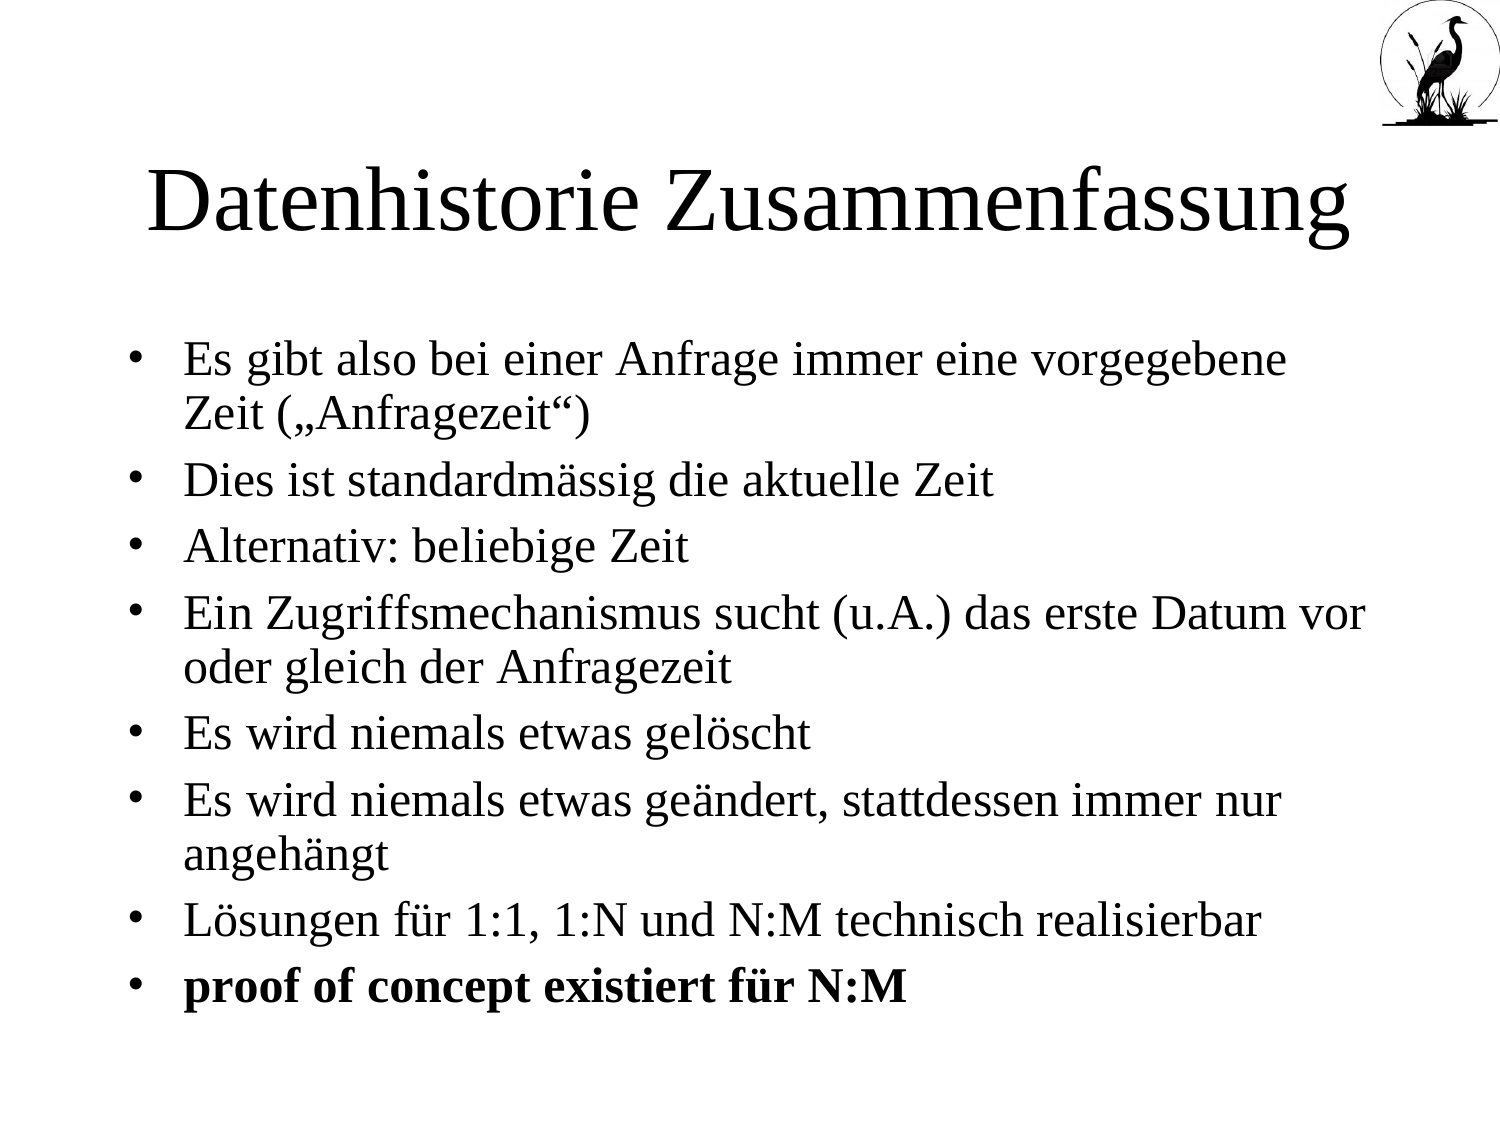

# Datenhistorie Zusammenfassung
Es gibt also bei einer Anfrage immer eine vorgegebene Zeit („Anfragezeit“)
Dies ist standardmässig die aktuelle Zeit
Alternativ: beliebige Zeit
Ein Zugriffsmechanismus sucht (u.A.) das erste Datum vor oder gleich der Anfragezeit
Es wird niemals etwas gelöscht
Es wird niemals etwas geändert, stattdessen immer nur angehängt
Lösungen für 1:1, 1:N und N:M technisch realisierbar
proof of concept existiert für N:M